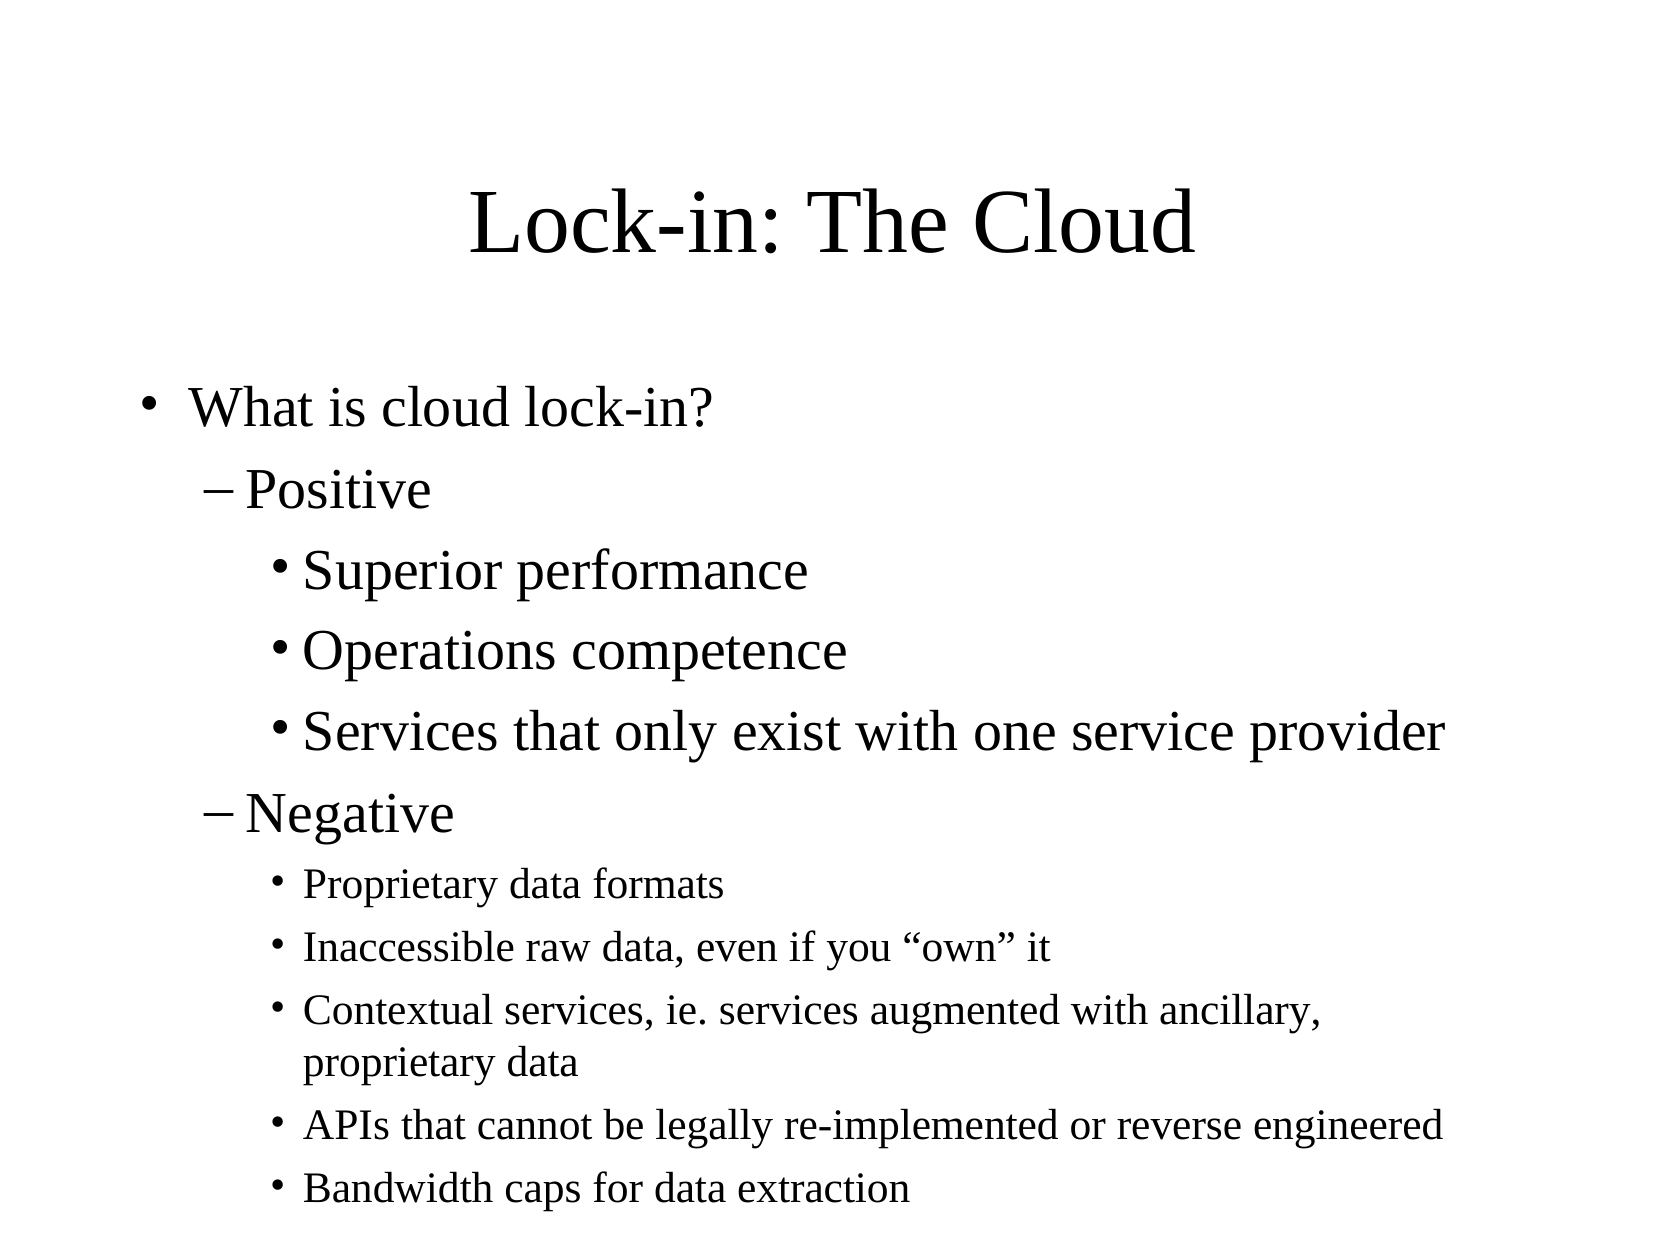

# Lock-in: The Cloud
What is cloud lock-in?
Positive
Superior performance
Operations competence
Services that only exist with one service provider
Negative
Proprietary data formats
Inaccessible raw data, even if you “own” it
Contextual services, ie. services augmented with ancillary, proprietary data
APIs that cannot be legally re-implemented or reverse engineered
Bandwidth caps for data extraction